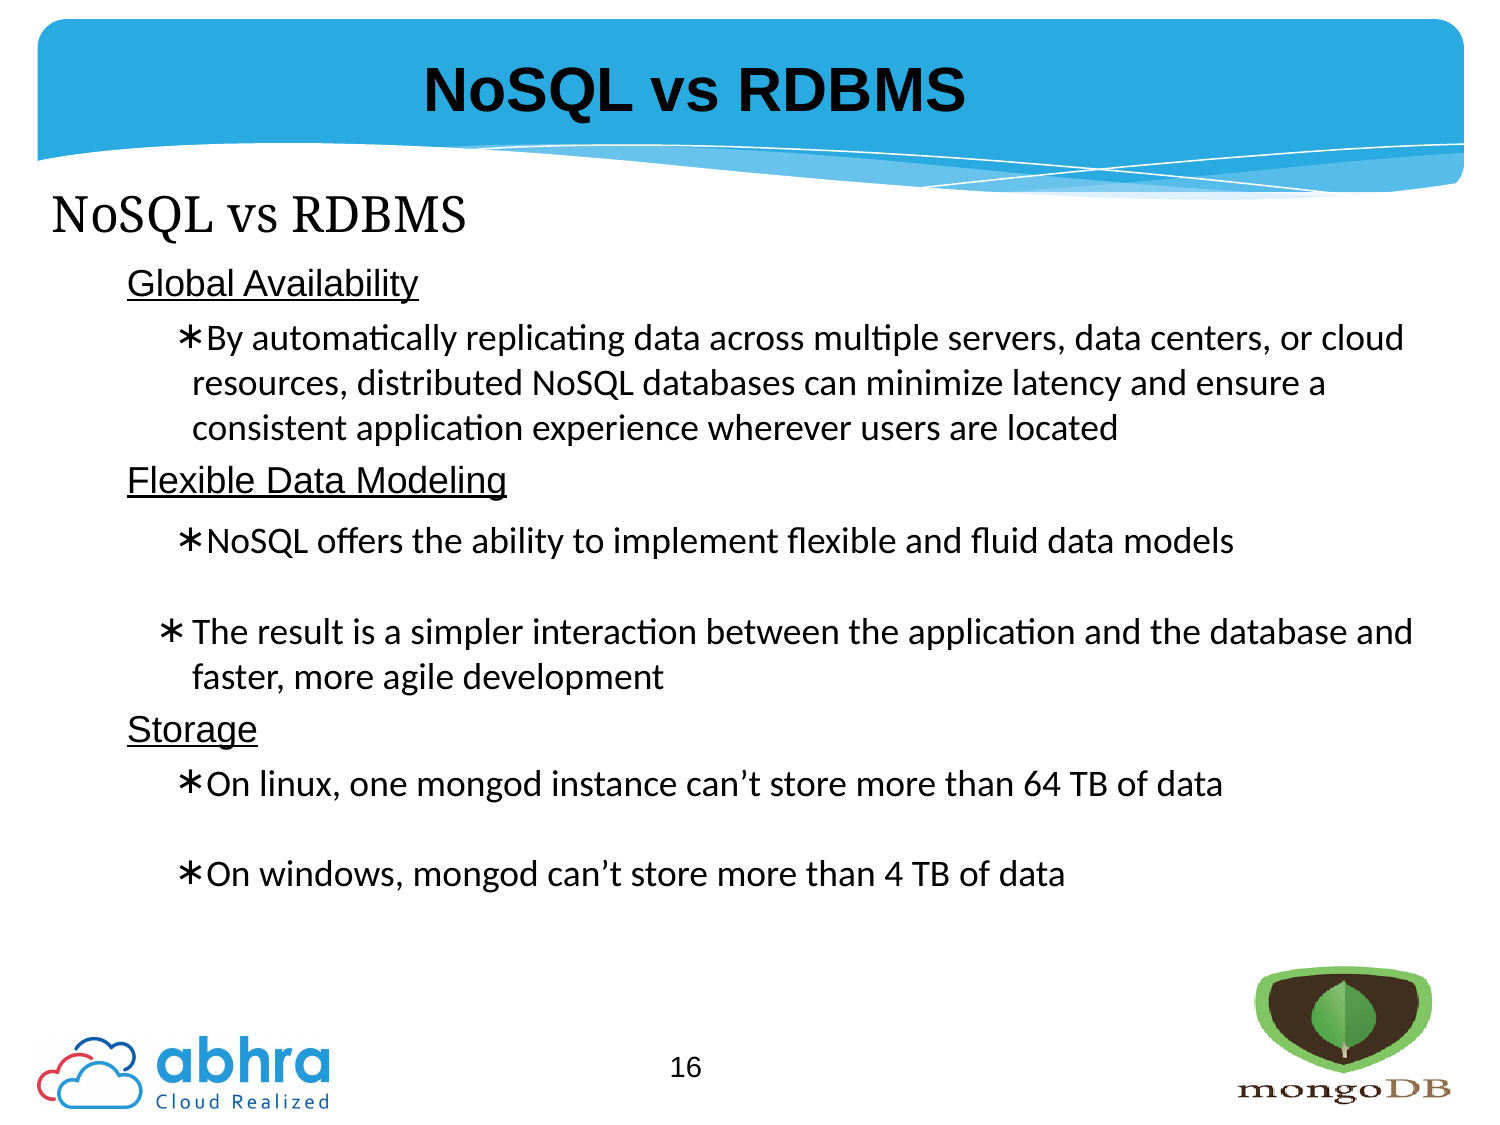

NoSQL vs RDBMS
# NoSQL vs RDBMS
Global Availability
By automatically replicating data across multiple servers, data centers, or cloud resources, distributed NoSQL databases can minimize latency and ensure a consistent application experience wherever users are located
Flexible Data Modeling
NoSQL offers the ability to implement flexible and fluid data models
The result is a simpler interaction between the application and the database and faster, more agile development
Storage
On linux, one mongod instance can’t store more than 64 TB of data
On windows, mongod can’t store more than 4 TB of data
8/3/16